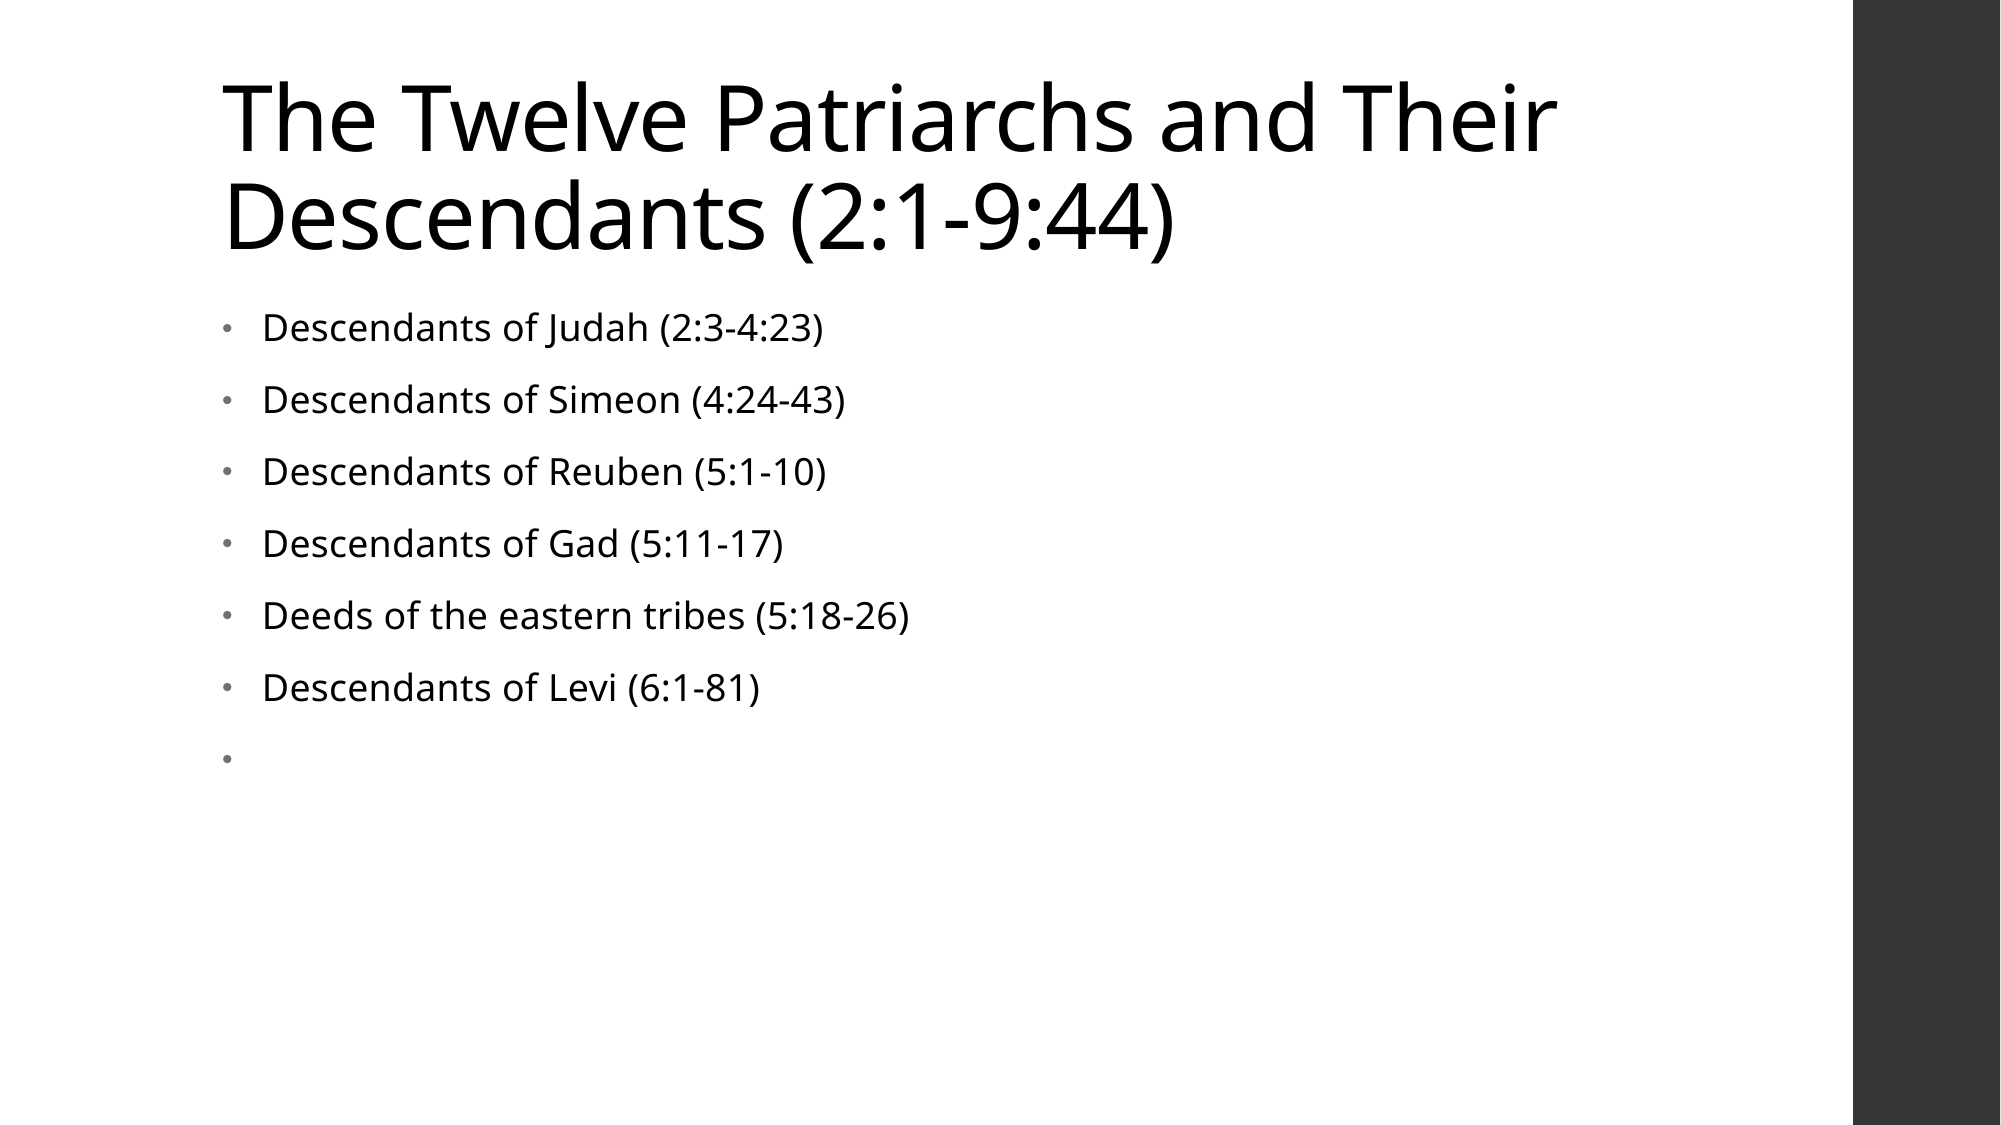

# The Twelve Patriarchs and Their Descendants (2:1-9:44)
 Descendants of Judah (2:3-4:23)
 Descendants of Simeon (4:24-43)
 Descendants of Reuben (5:1-10)
 Descendants of Gad (5:11-17)
 Deeds of the eastern tribes (5:18-26)
 Descendants of Levi (6:1-81)